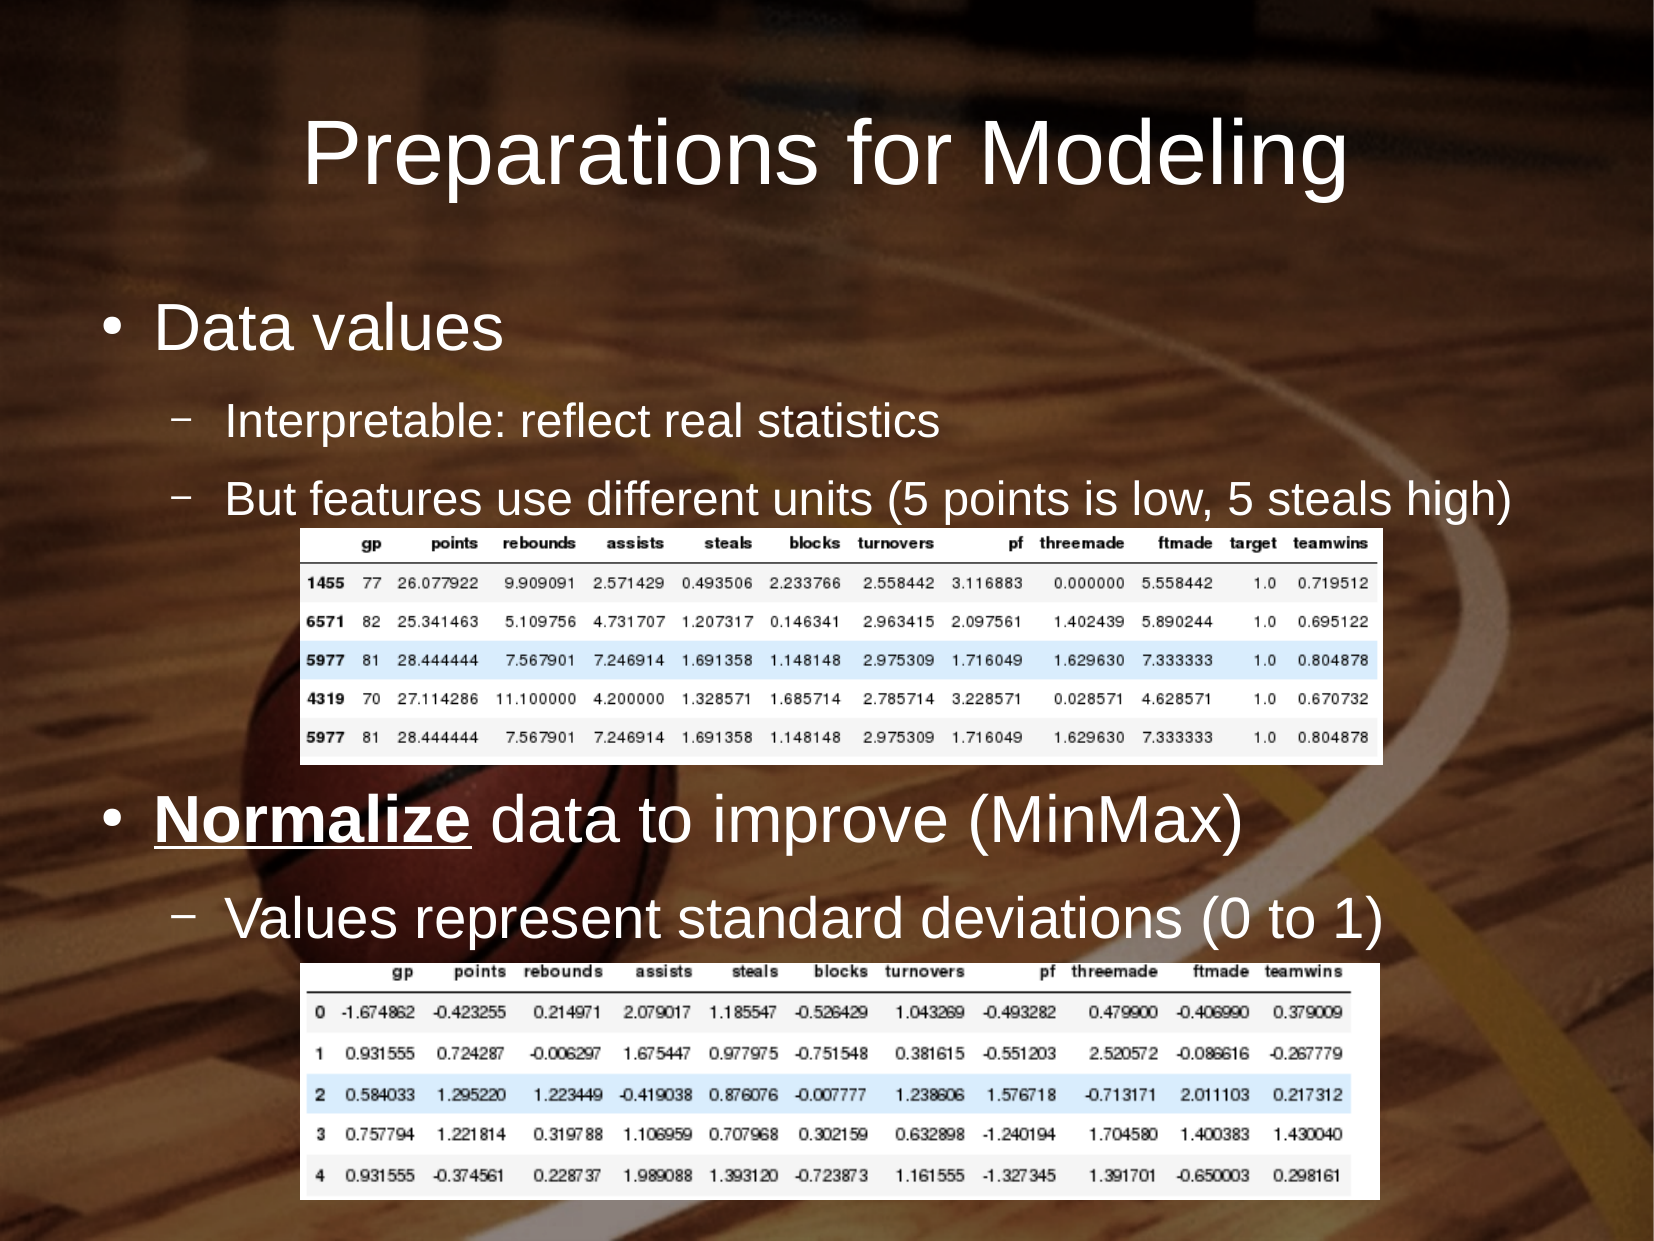

# Preparations for Modeling
Data values
Interpretable: reflect real statistics
But features use different units (5 points is low, 5 steals high)
Normalize data to improve (MinMax)
Values represent standard deviations (0 to 1)